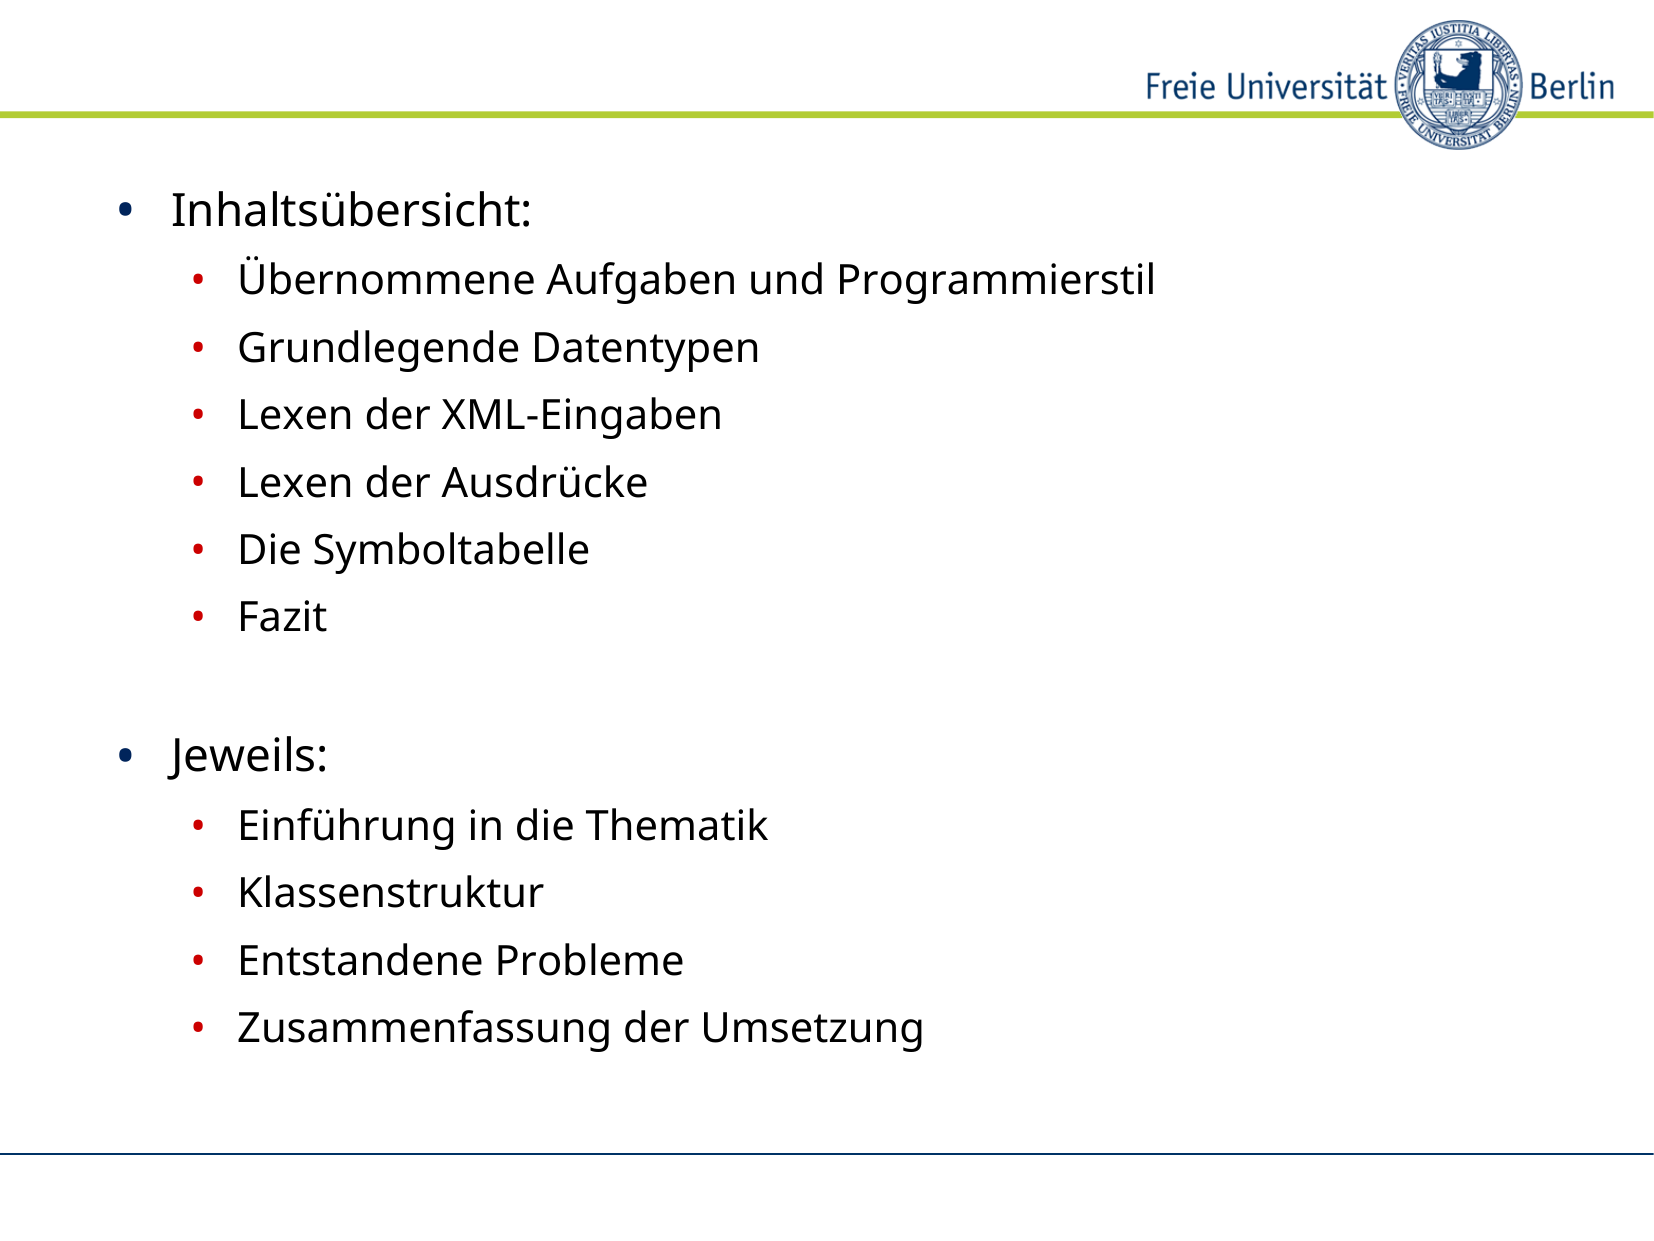

#
Inhaltsübersicht:
Übernommene Aufgaben und Programmierstil
Grundlegende Datentypen
Lexen der XML-Eingaben
Lexen der Ausdrücke
Die Symboltabelle
Fazit
Jeweils:
Einführung in die Thematik
Klassenstruktur
Entstandene Probleme
Zusammenfassung der Umsetzung